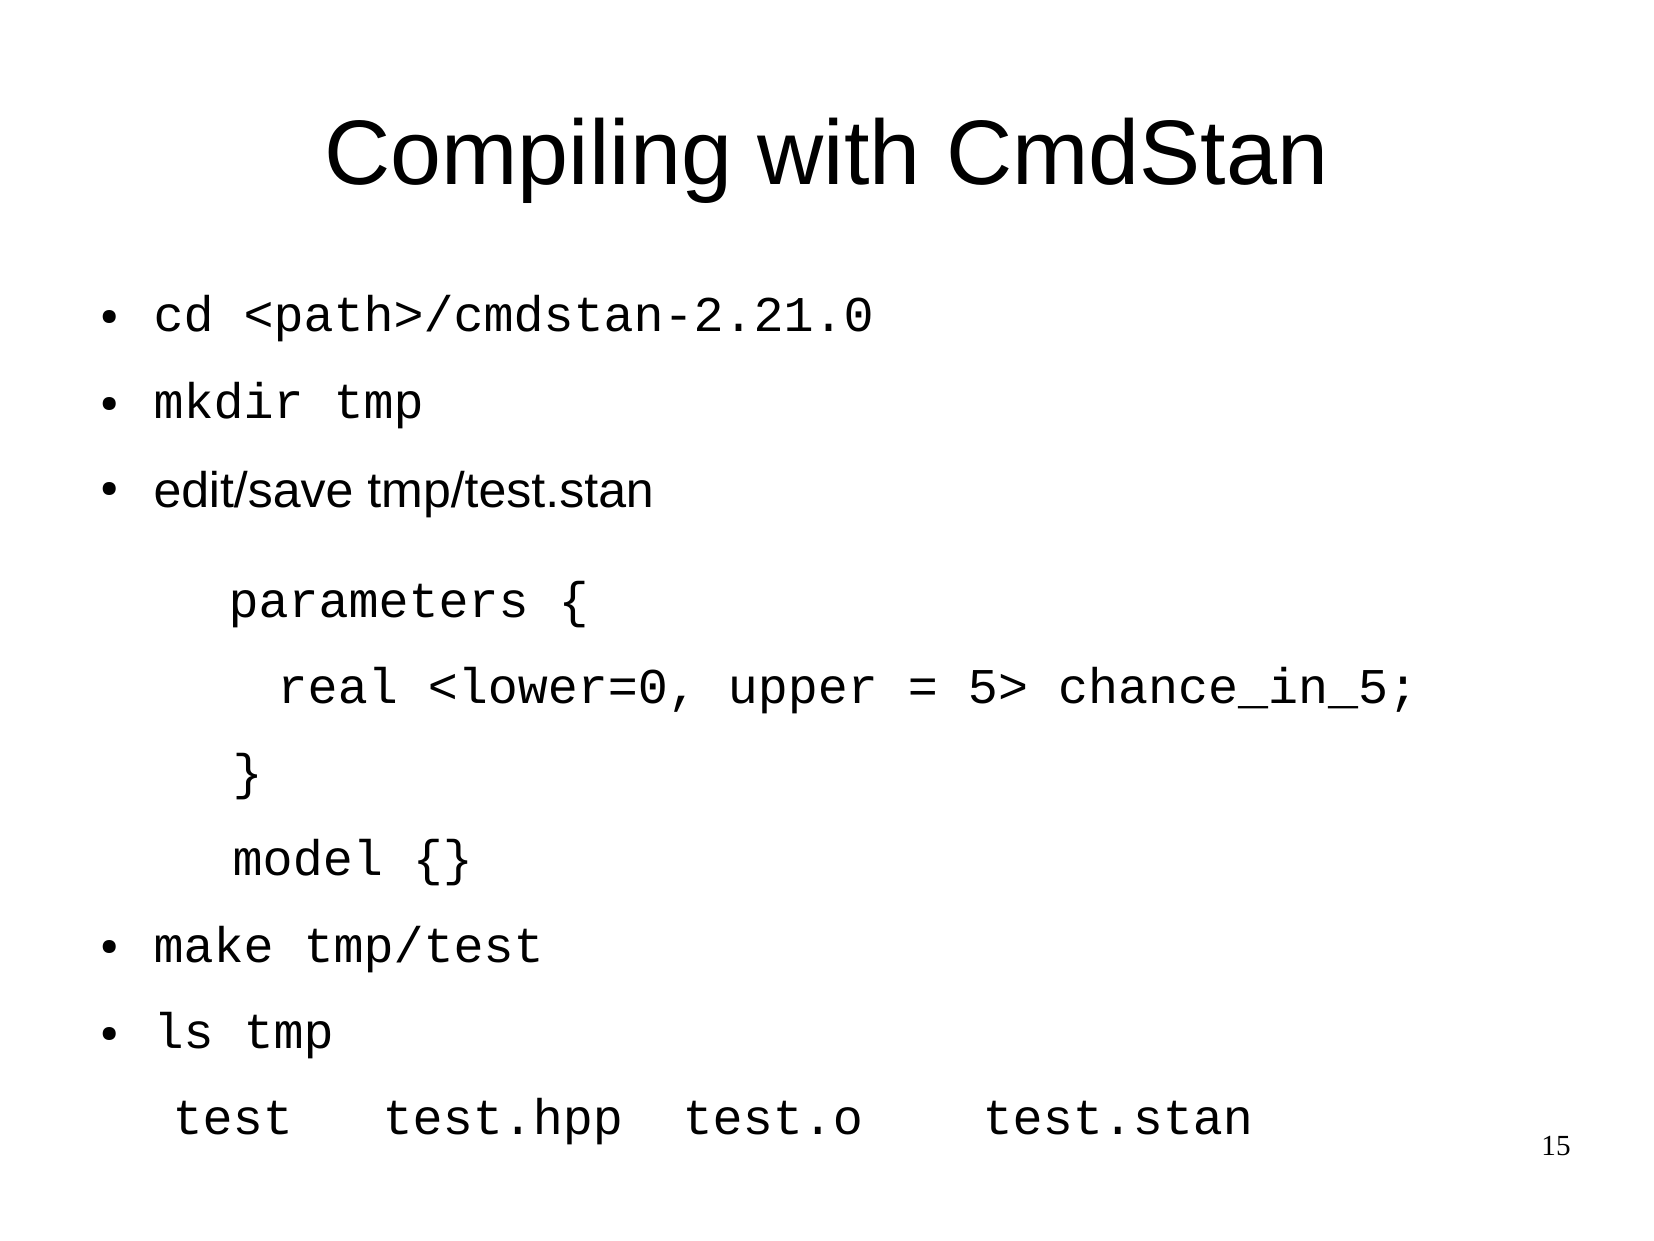

# Compiling with CmdStan
cd <path>/cmdstan-2.21.0
mkdir tmp
edit/save tmp/test.stan
	parameters {
	 real <lower=0, upper = 5> chance_in_5;
 }
 model {}
make tmp/test
ls tmp
 test		test.hpp	test.o		test.stan
15